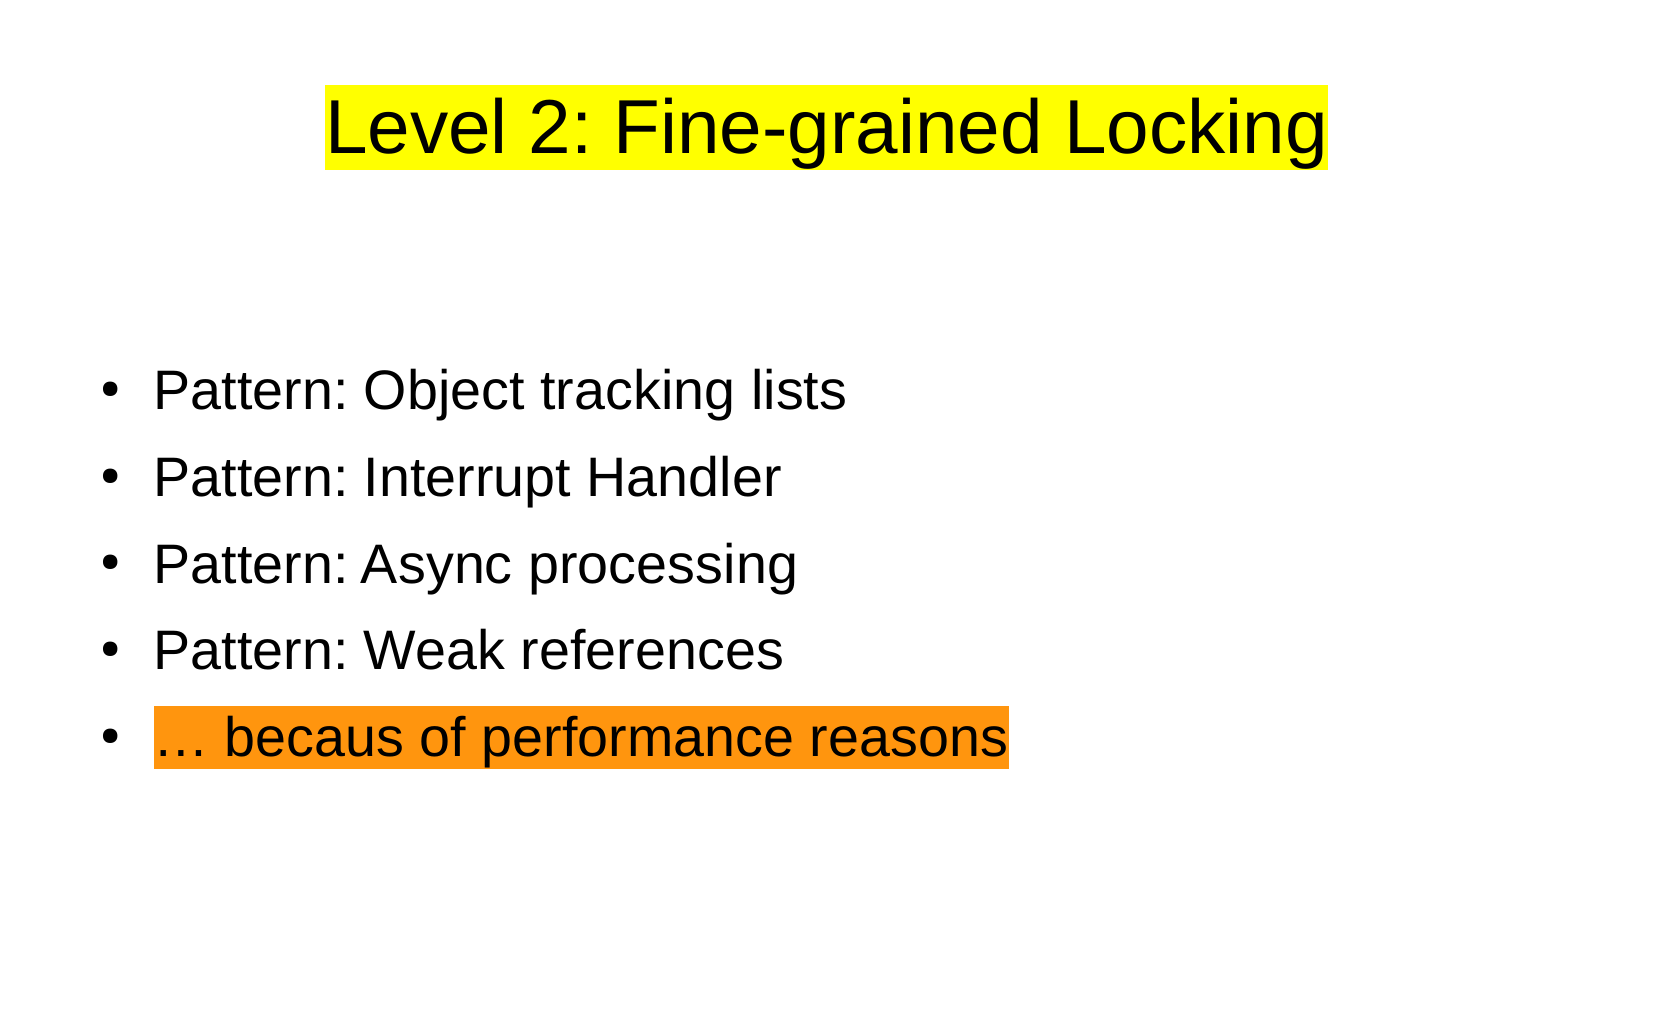

# Level 2: Fine-grained Locking
Pattern: Object tracking lists
Pattern: Interrupt Handler
Pattern: Async processing
Pattern: Weak references
… becaus of performance reasons